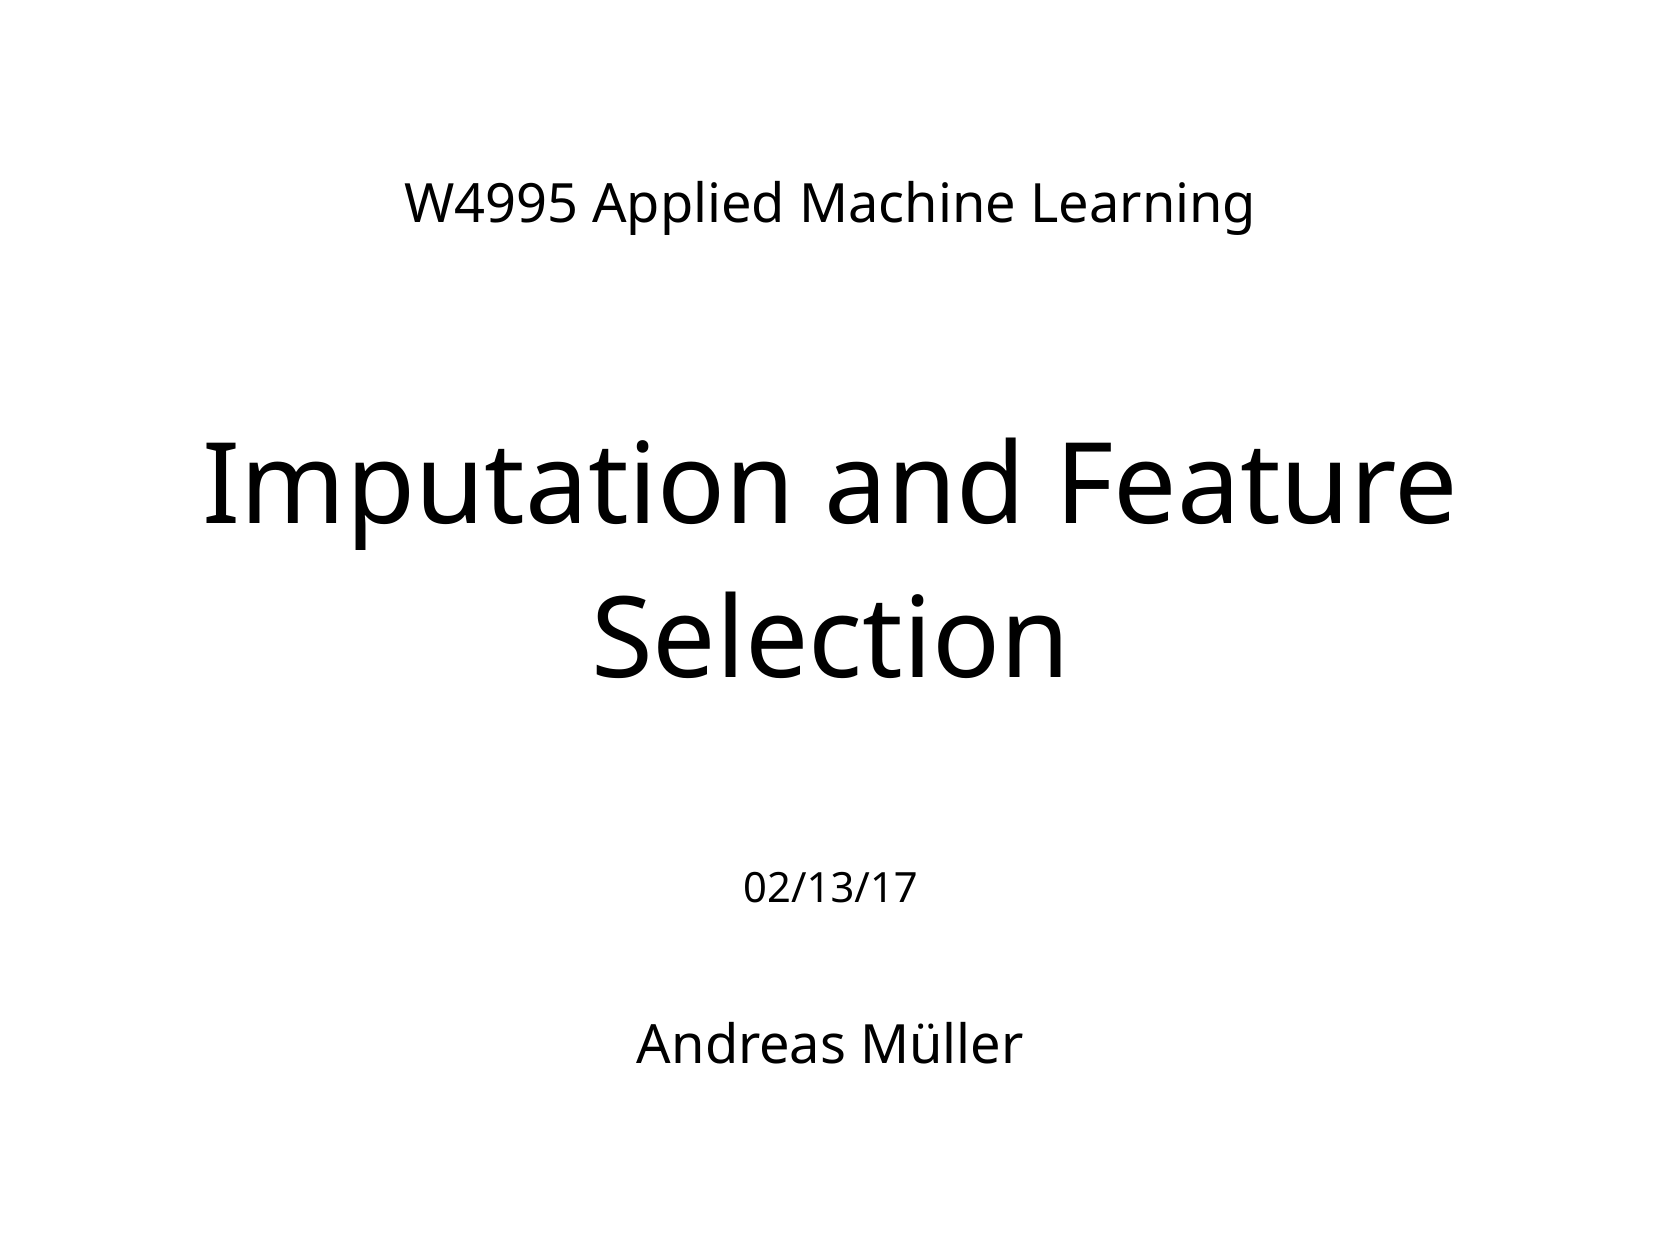

W4995 Applied Machine Learning
Imputation and Feature Selection
02/13/17
Andreas Müller